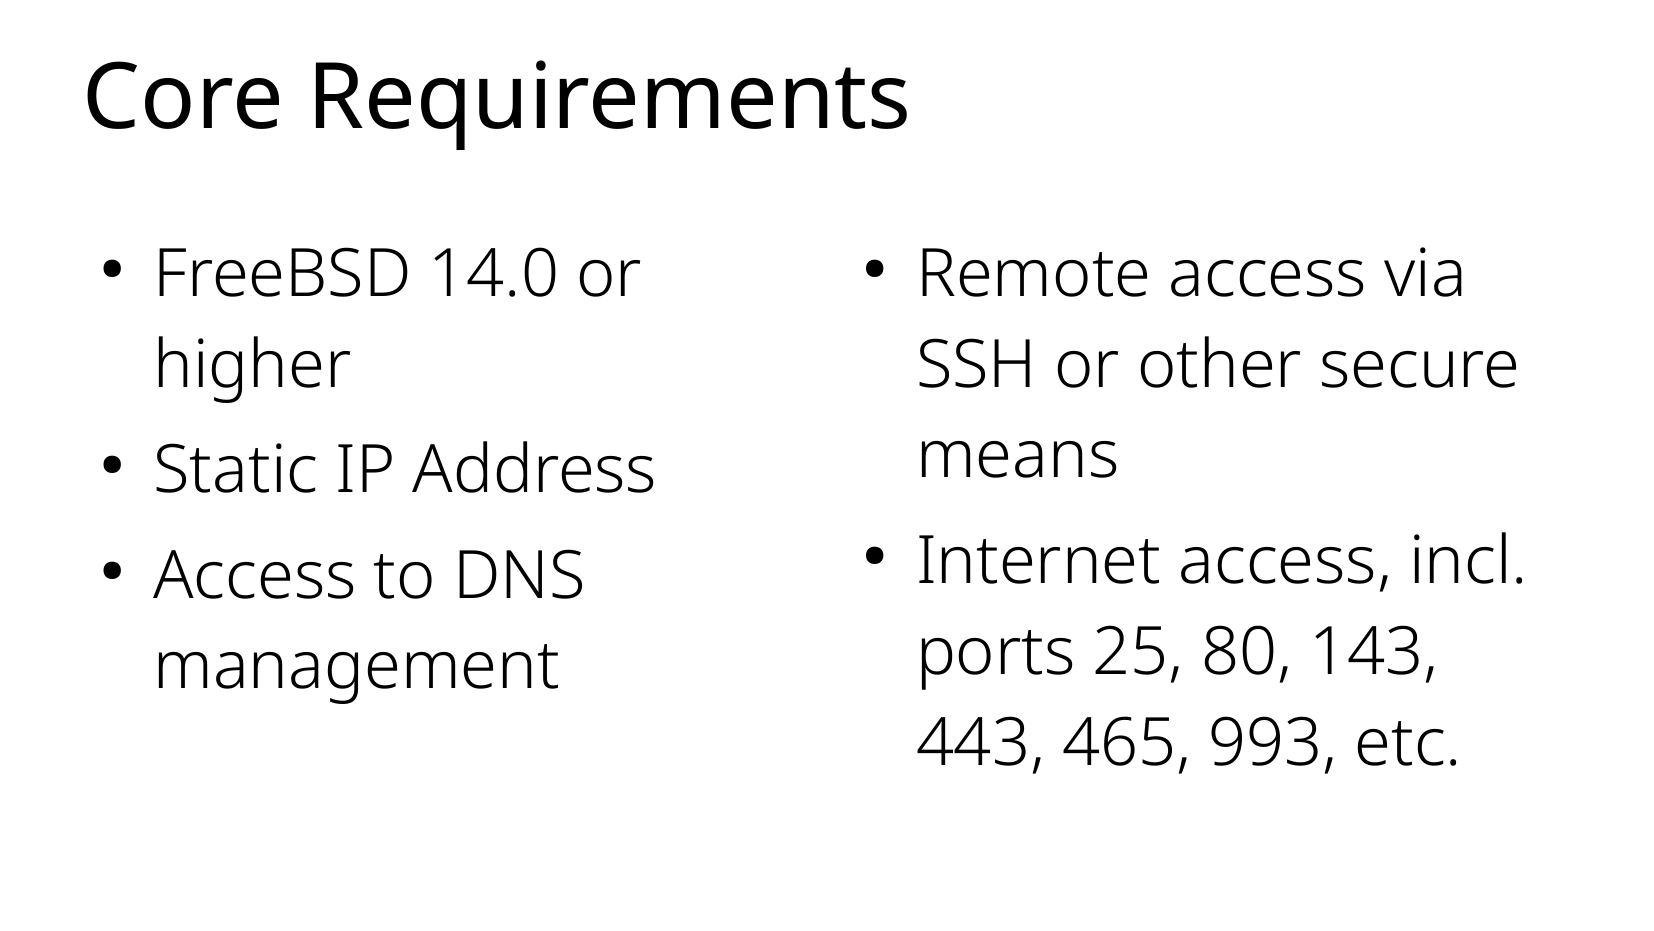

# Core Requirements
FreeBSD 14.0 or higher
Static IP Address
Access to DNS management
Remote access via SSH or other secure means
Internet access, incl. ports 25, 80, 143, 443, 465, 993, etc.